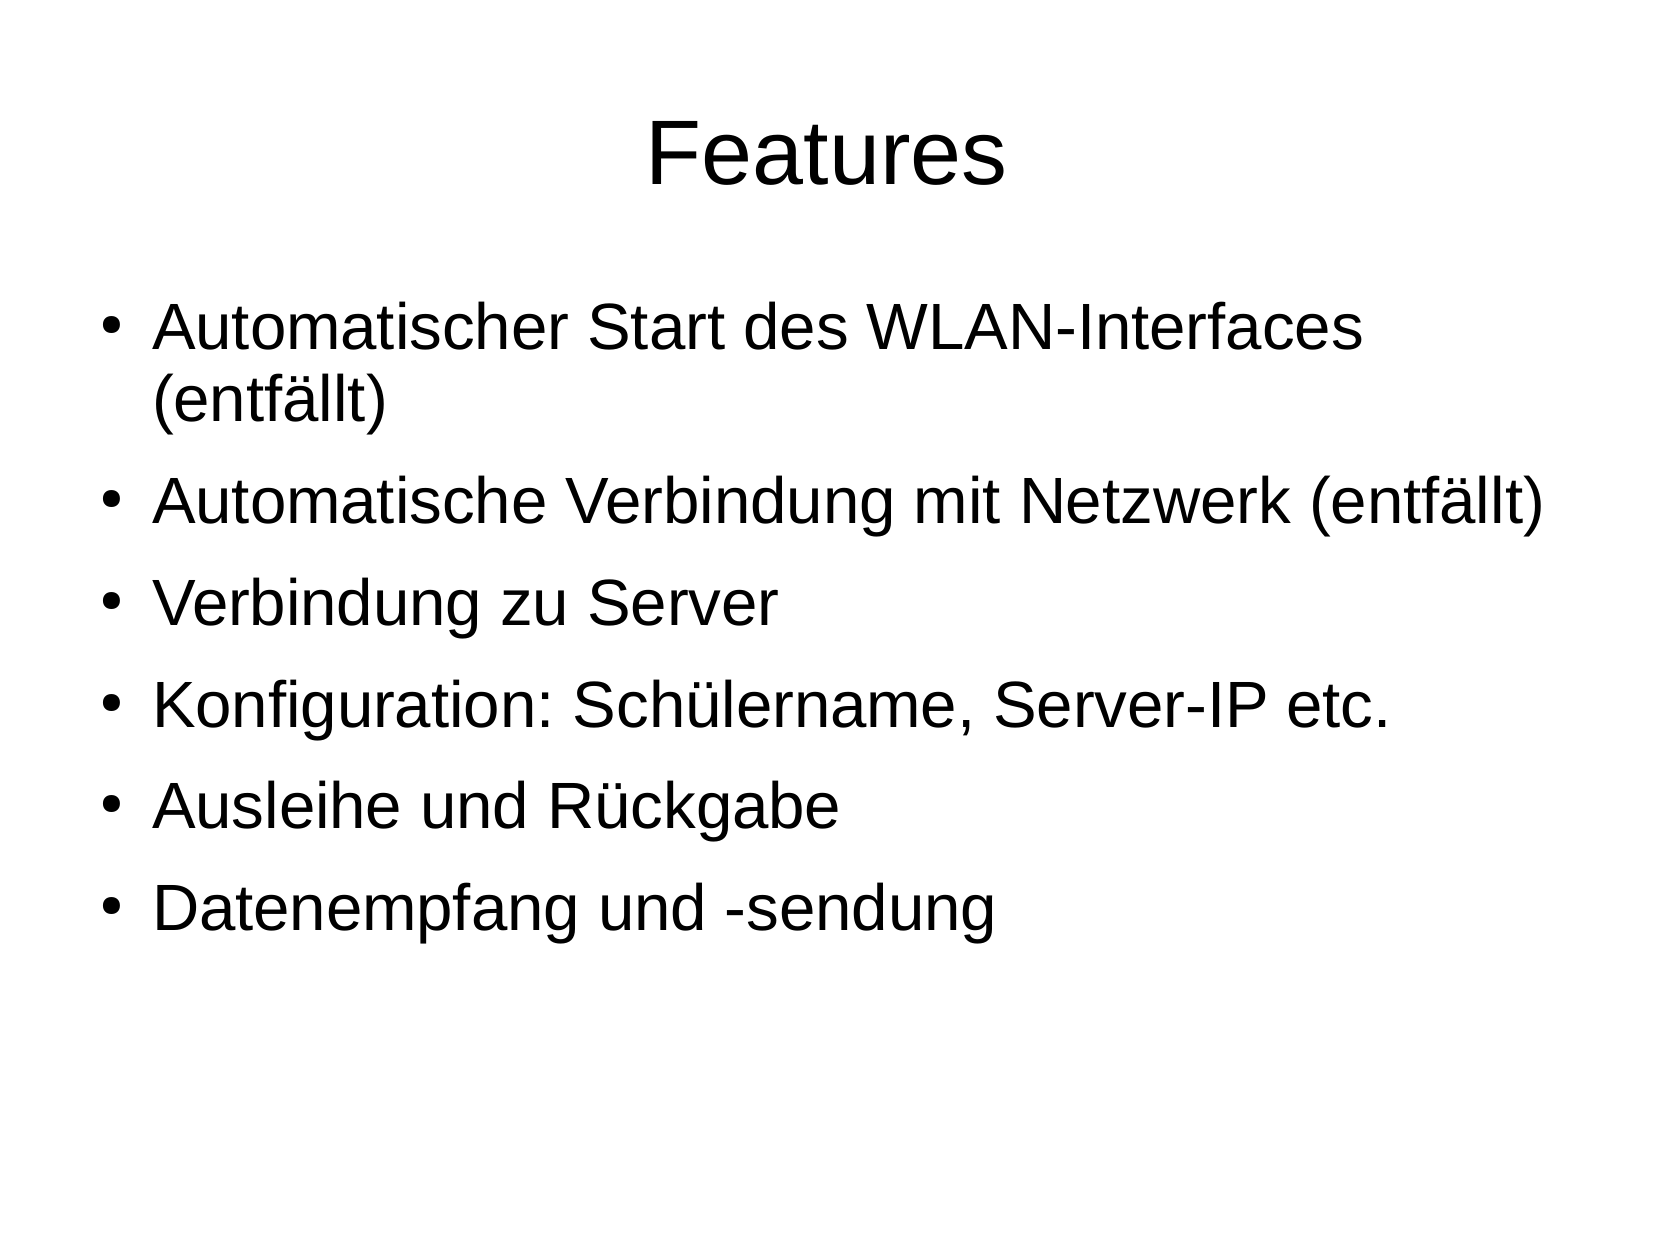

# Features
Automatischer Start des WLAN-Interfaces (entfällt)
Automatische Verbindung mit Netzwerk (entfällt)
Verbindung zu Server
Konfiguration: Schülername, Server-IP etc.
Ausleihe und Rückgabe
Datenempfang und -sendung